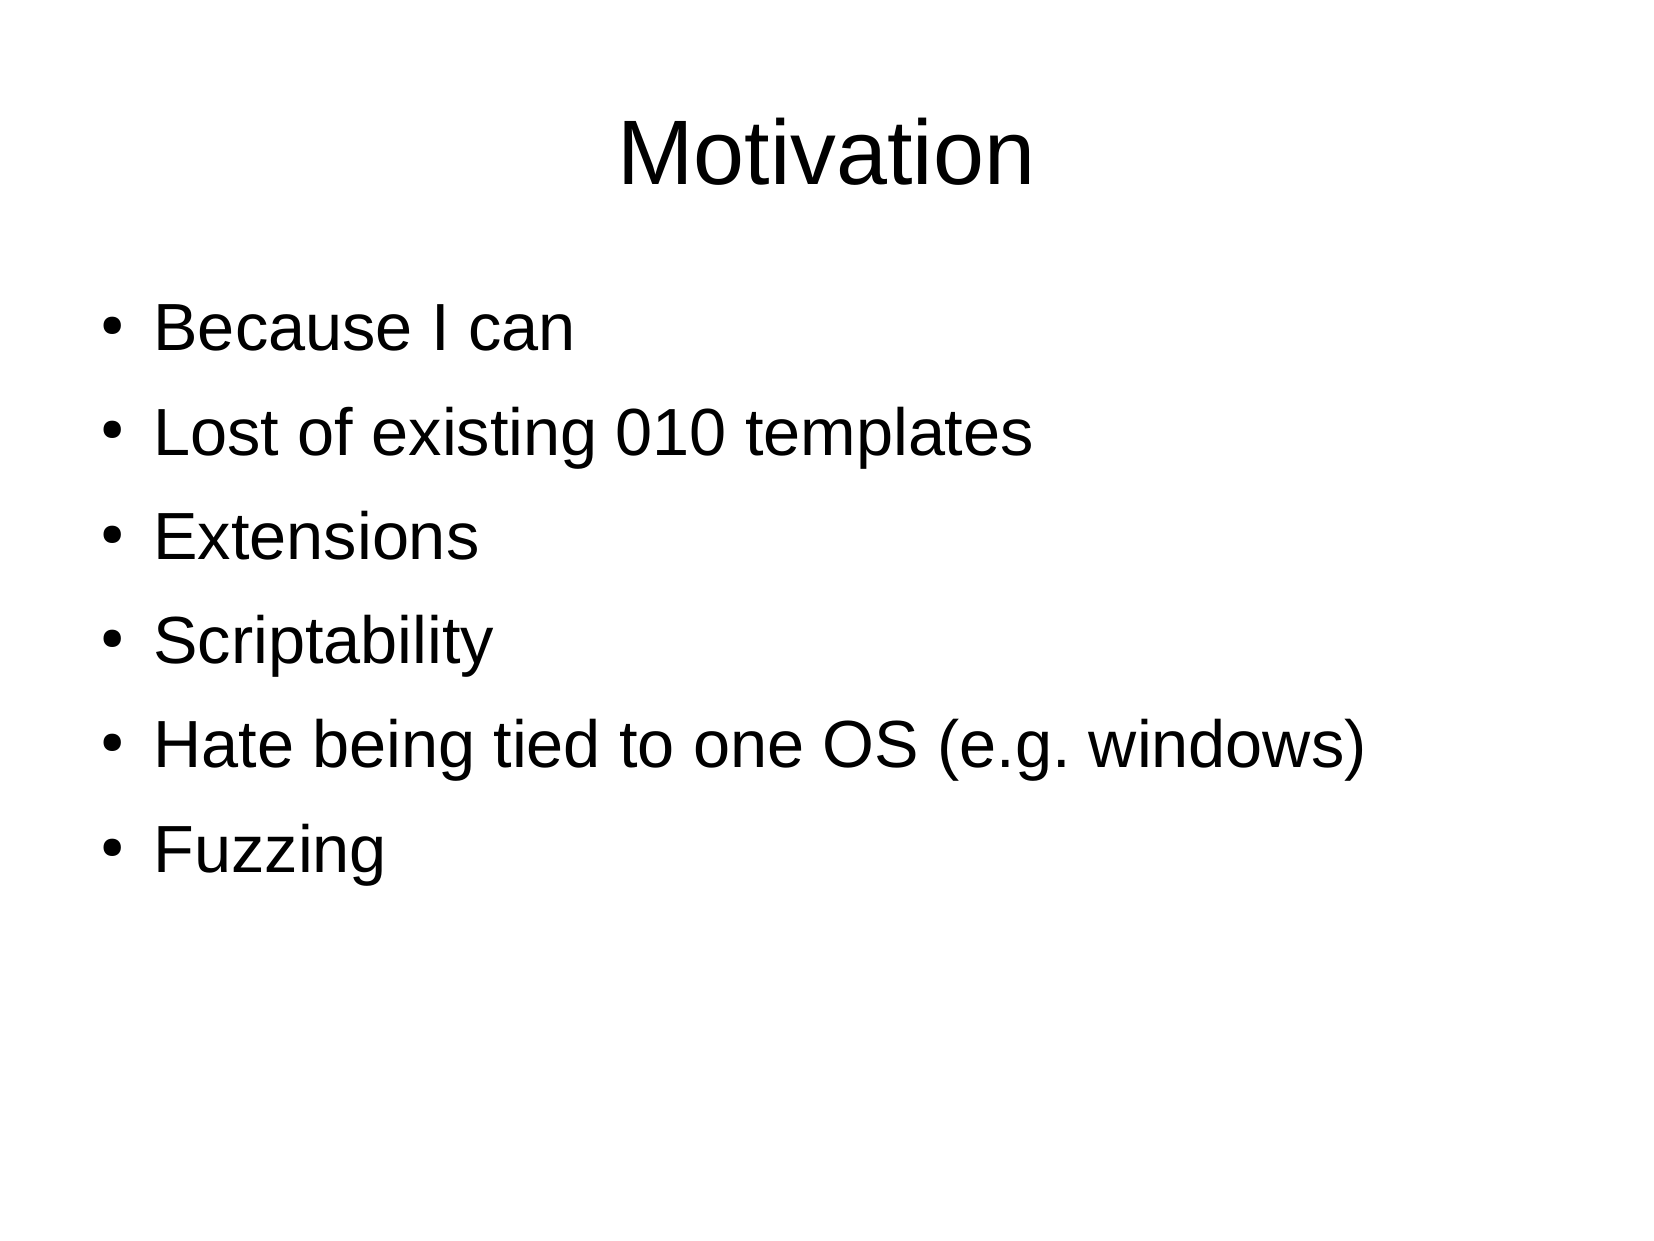

# Motivation
Because I can
Lost of existing 010 templates
Extensions
Scriptability
Hate being tied to one OS (e.g. windows)
Fuzzing